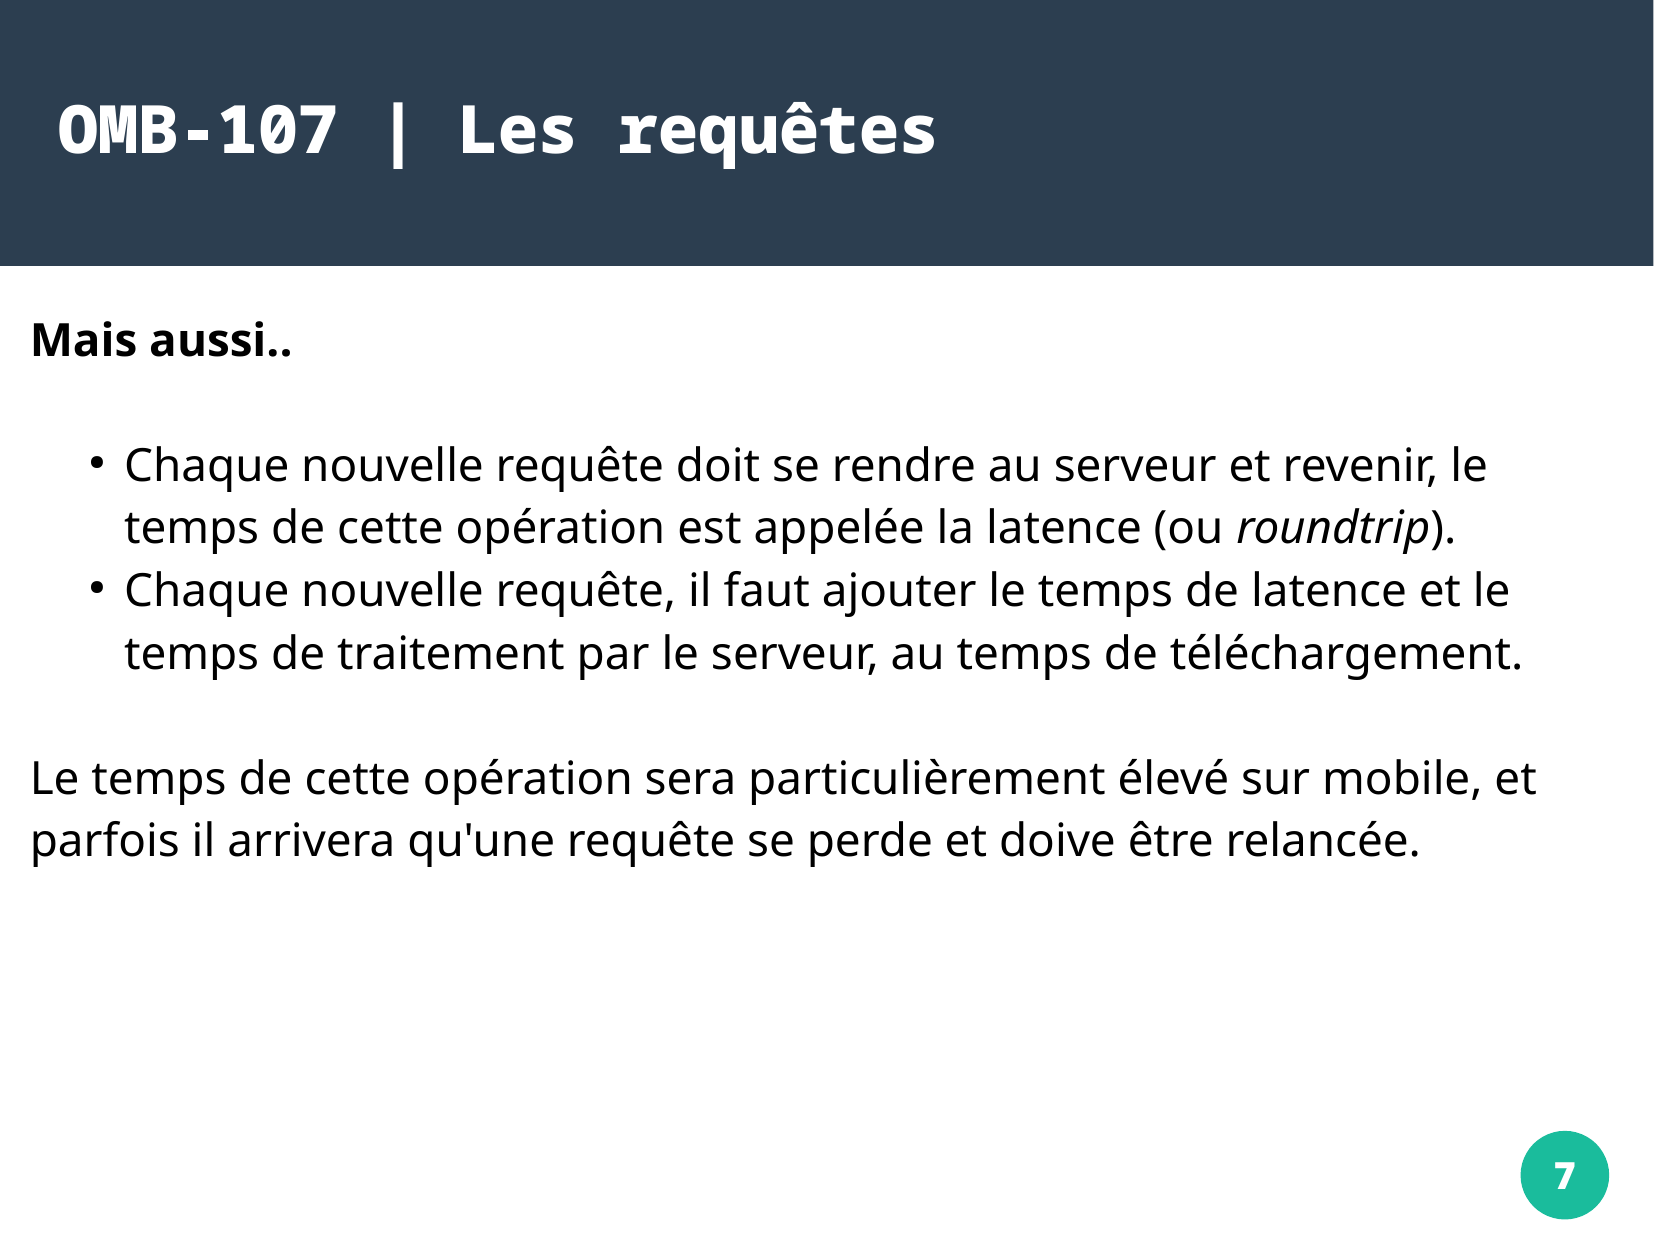

# OMB-107 | Les requêtes
Mais aussi..
Chaque nouvelle requête doit se rendre au serveur et revenir, le temps de cette opération est appelée la latence (ou roundtrip).
Chaque nouvelle requête, il faut ajouter le temps de latence et le temps de traitement par le serveur, au temps de téléchargement.
Le temps de cette opération sera particulièrement élevé sur mobile, et parfois il arrivera qu'une requête se perde et doive être relancée.
7